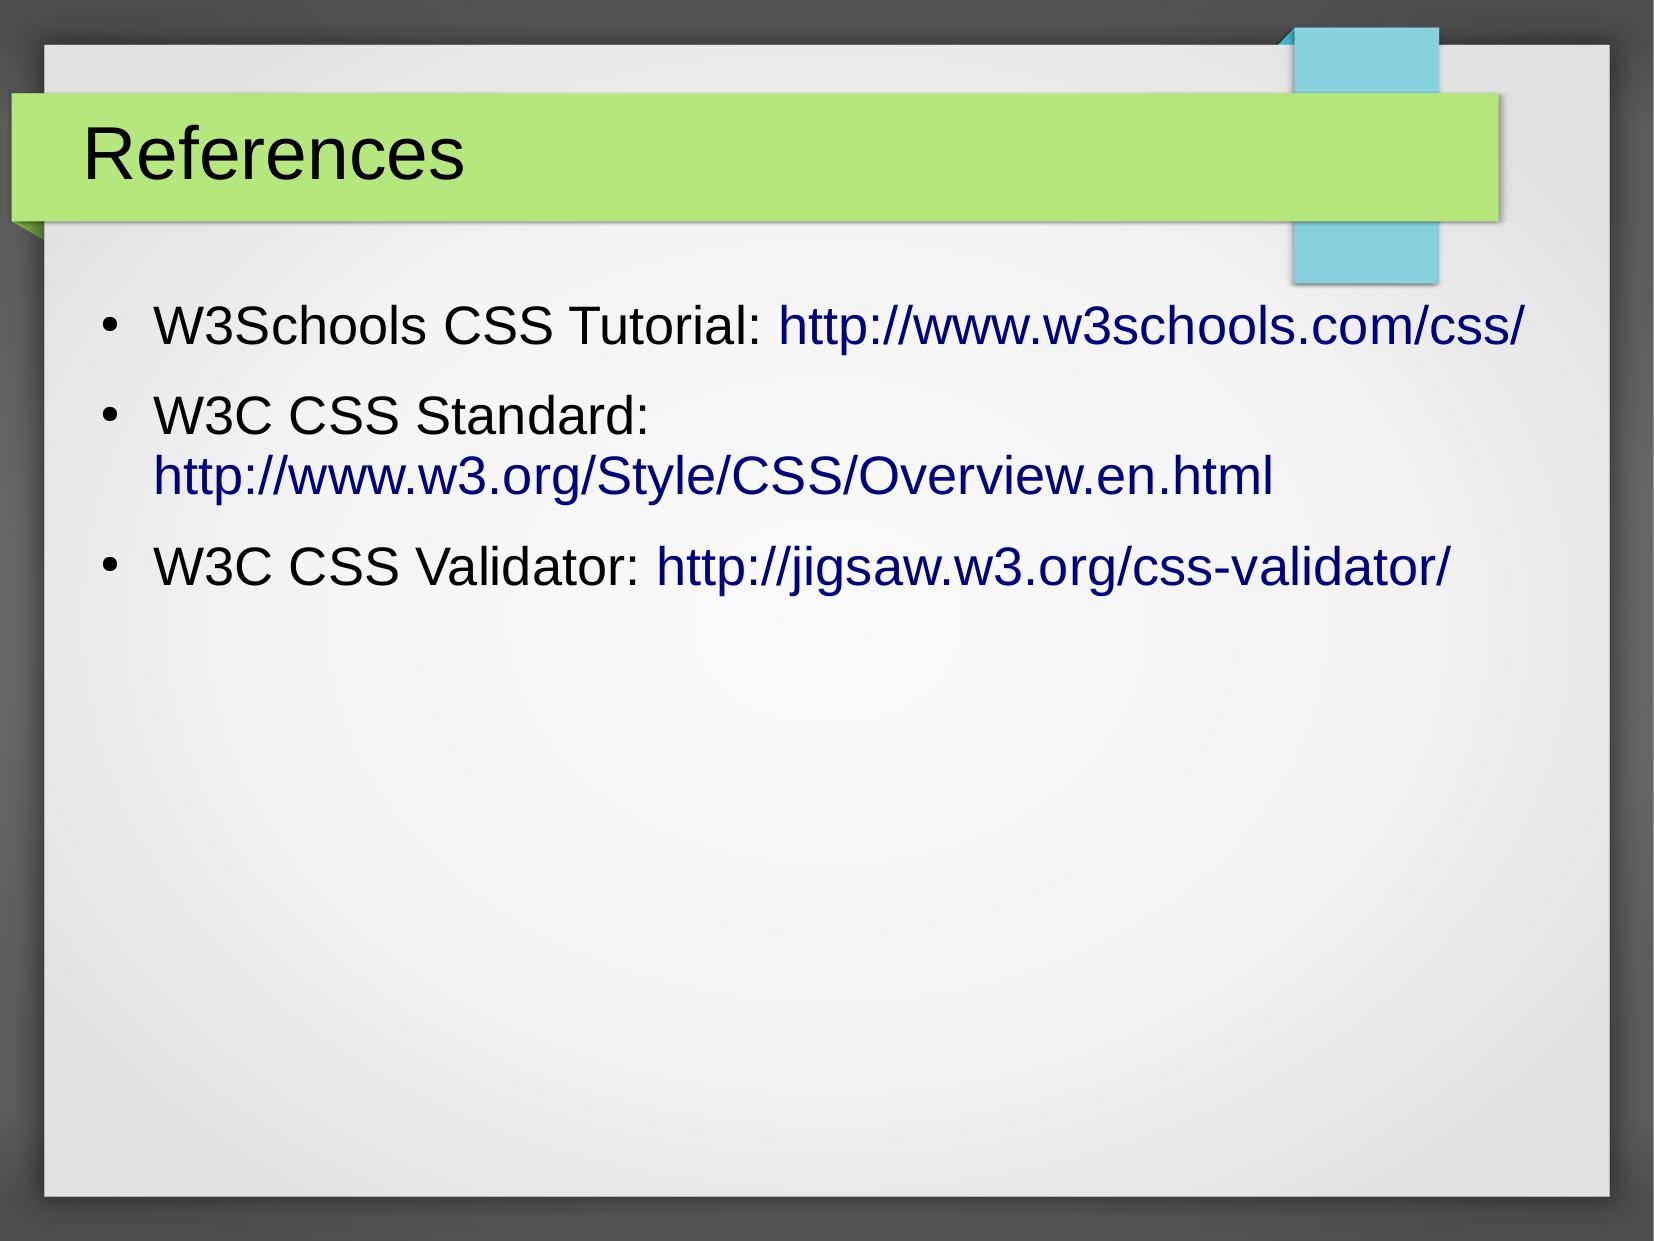

# References
W3Schools CSS Tutorial: http://www.w3schools.com/css/
W3C CSS Standard: http://www.w3.org/Style/CSS/Overview.en.html
W3C CSS Validator: http://jigsaw.w3.org/css-validator/